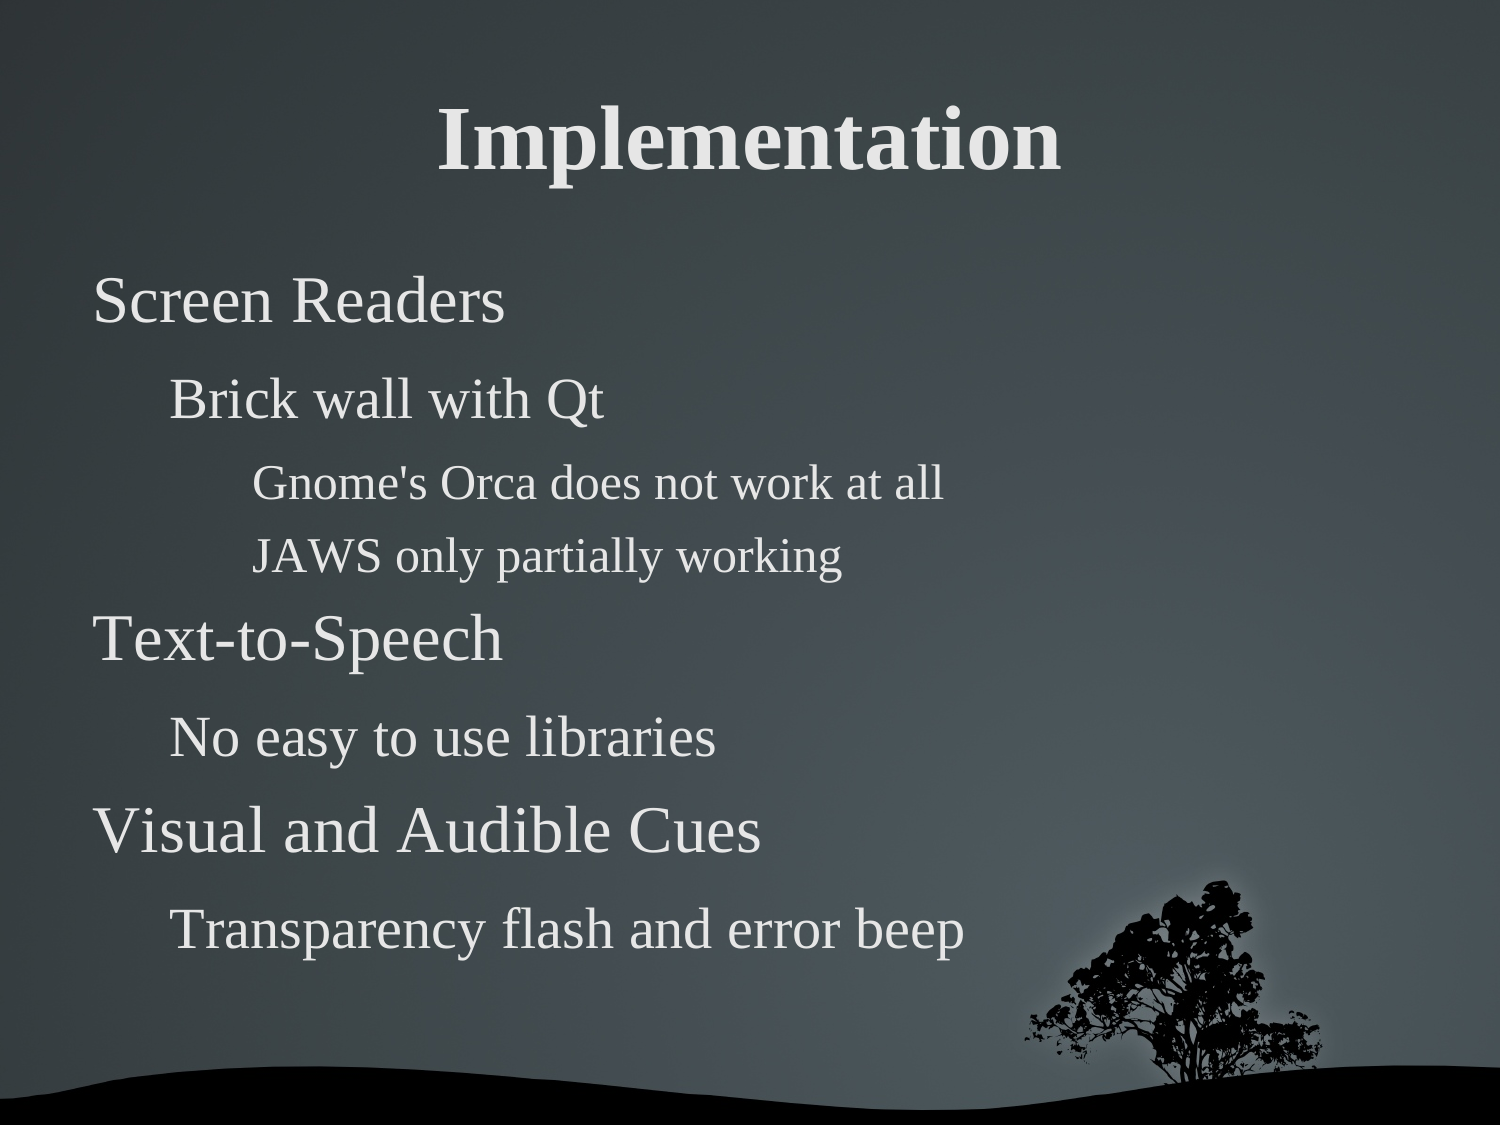

# Implementation
Screen Readers
Brick wall with Qt
Gnome's Orca does not work at all
JAWS only partially working
Text-to-Speech
No easy to use libraries
Visual and Audible Cues
Transparency flash and error beep